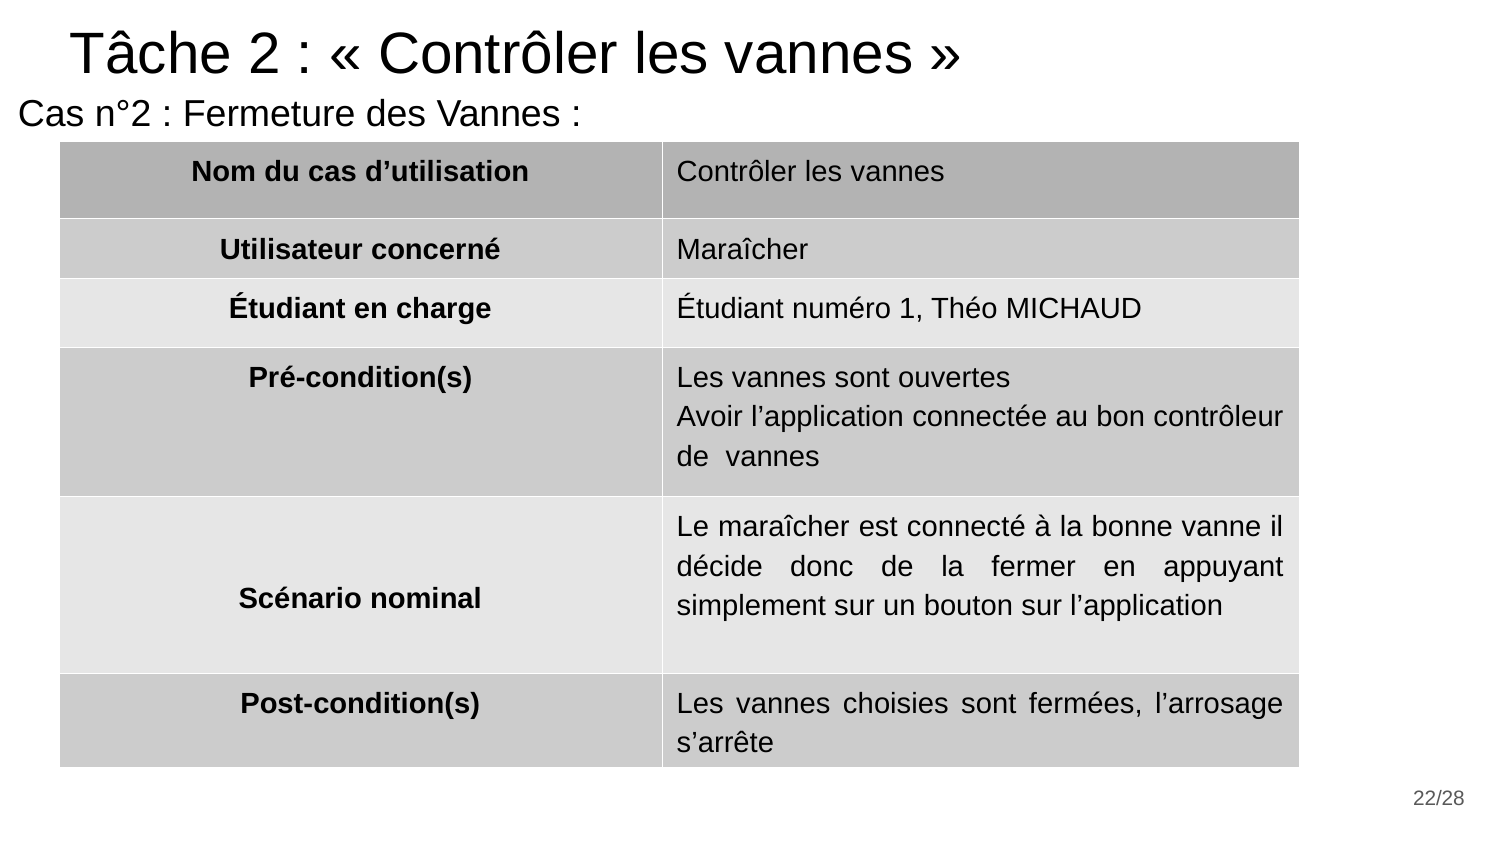

# Tâche 2 : « Contrôler les vannes »
Cas n°2 : Fermeture des Vannes :
| Nom du cas d’utilisation | Contrôler les vannes |
| --- | --- |
| Utilisateur concerné | Maraîcher |
| Étudiant en charge | Étudiant numéro 1, Théo MICHAUD |
| Pré-condition(s) | Les vannes sont ouvertes Avoir l’application connectée au bon contrôleur de vannes |
| Scénario nominal | Le maraîcher est connecté à la bonne vanne il décide donc de la fermer en appuyant simplement sur un bouton sur l’application |
| Post-condition(s) | Les vannes choisies sont fermées, l’arrosage s’arrête |